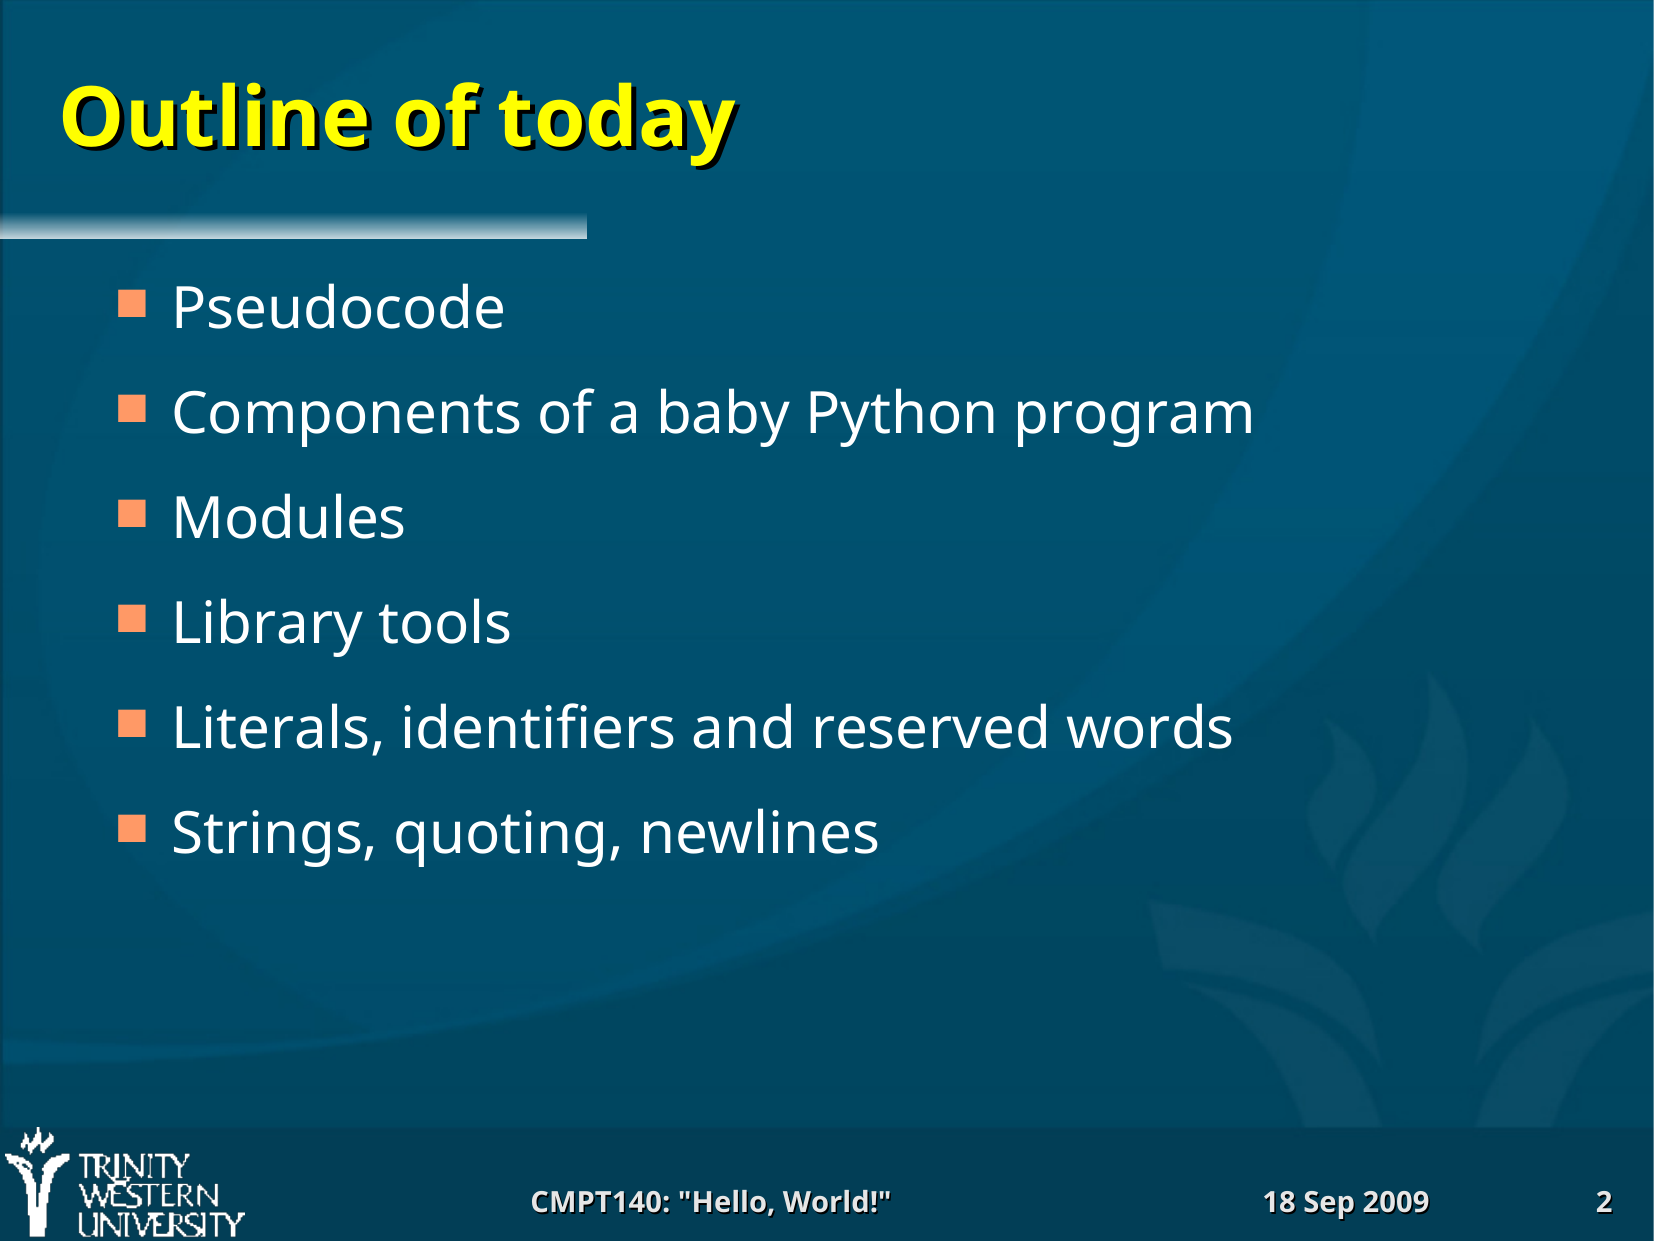

# Outline of today
Pseudocode
Components of a baby Python program
Modules
Library tools
Literals, identifiers and reserved words
Strings, quoting, newlines
CMPT140: "Hello, World!"
18 Sep 2009
2